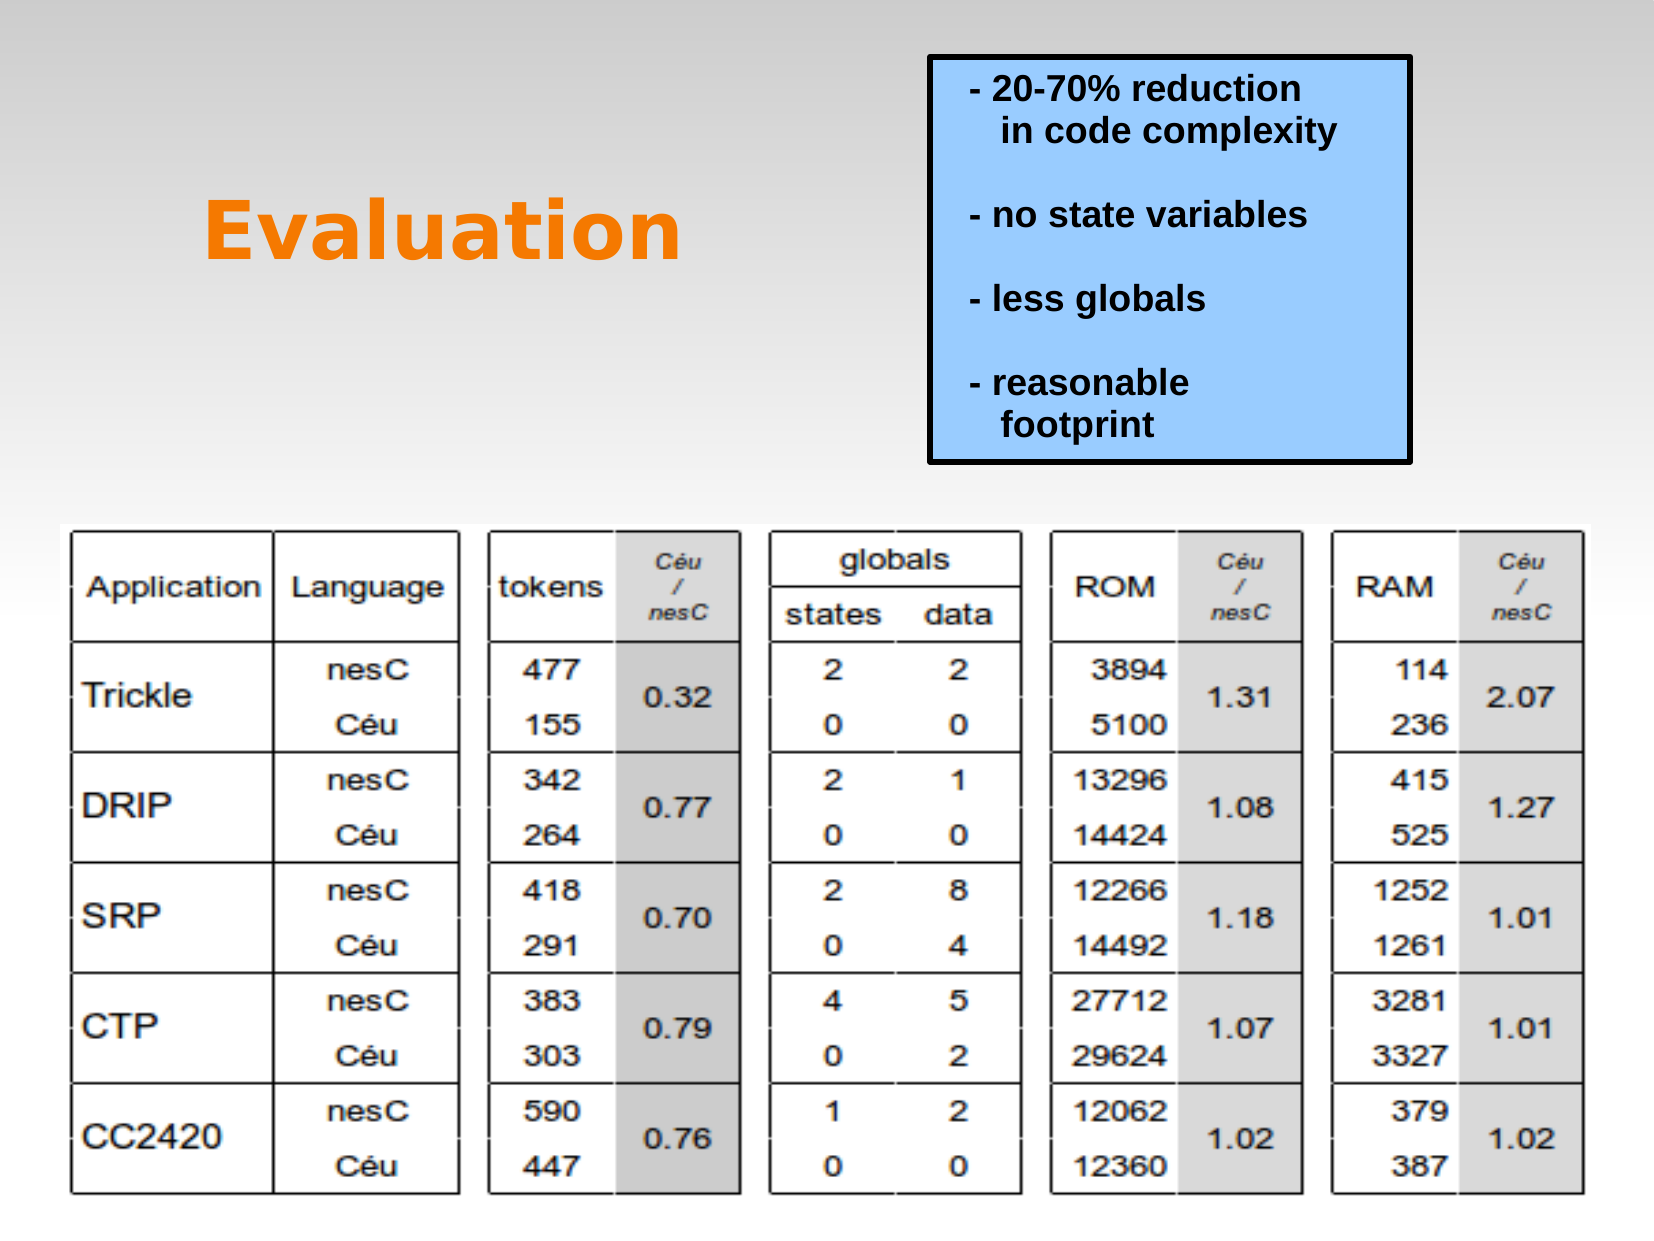

- 20-70% reduction
 in code complexity
 - no state variables
 - less globals
 - reasonable
 footprint
# Evaluation